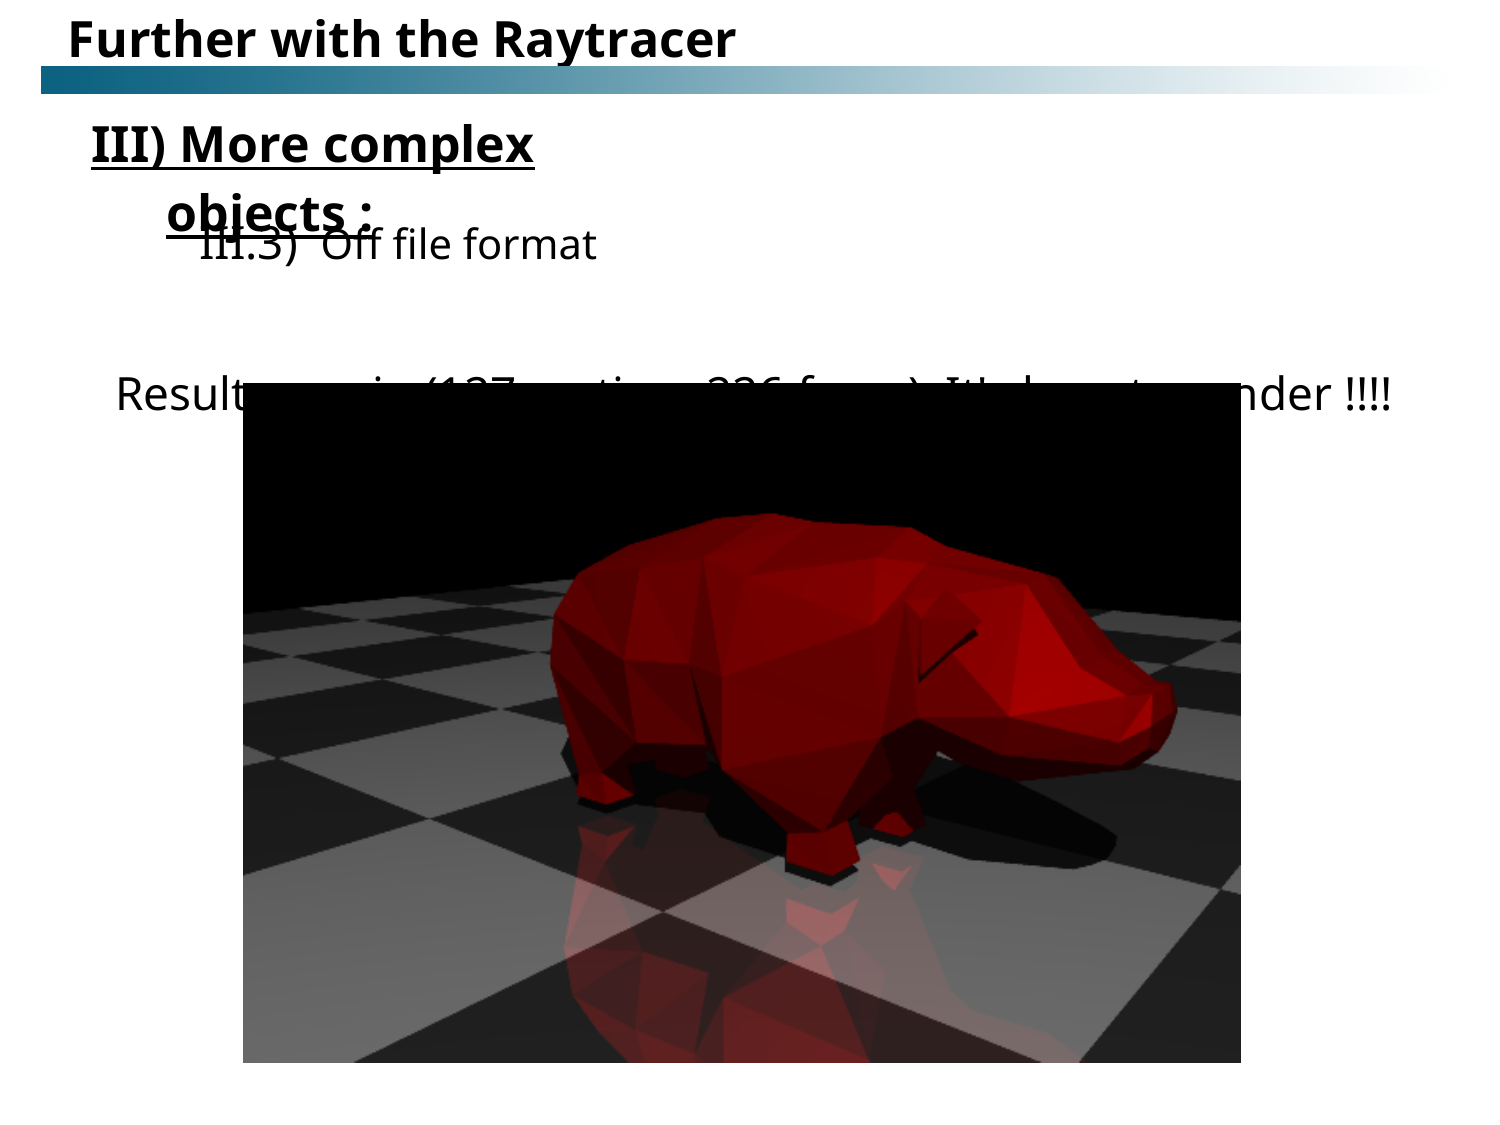

# Further with the Raytracer
III) More complex objects :
III.3) Off file format
 Results : a pig (127 vertices 226 faces) It's long to render !!!!